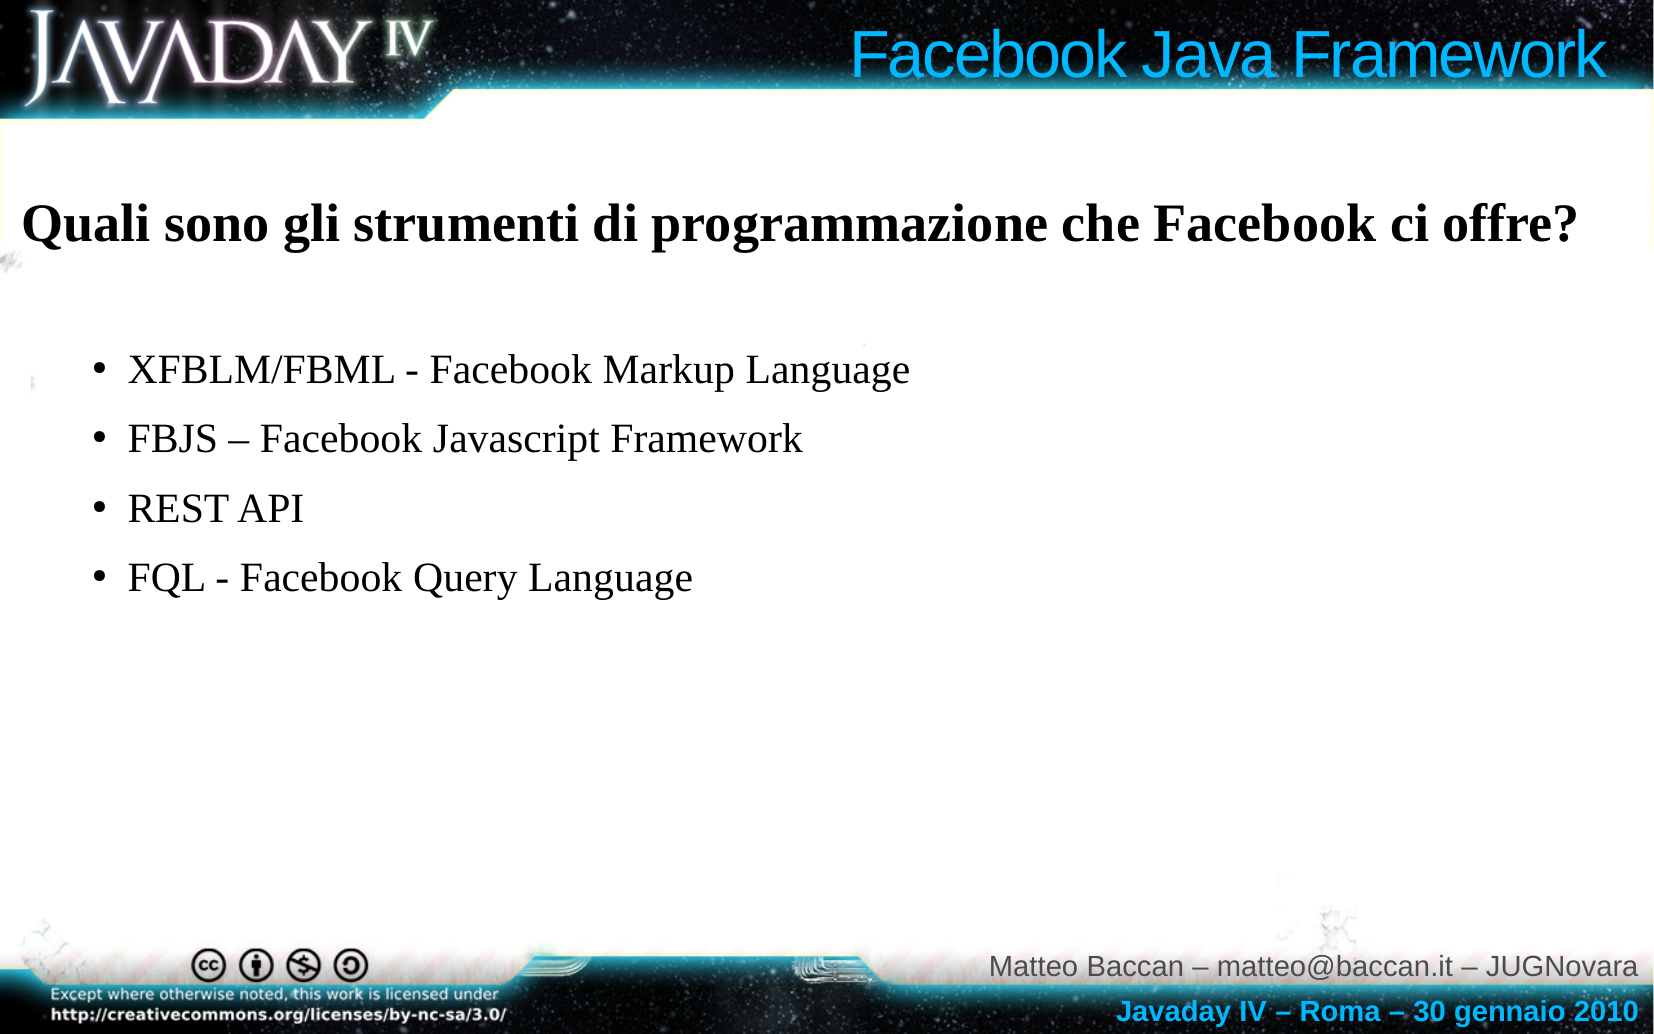

# Facebook Java Framework
Quali sono gli strumenti di programmazione che Facebook ci offre?
XFBLM/FBML - Facebook Markup Language
FBJS – Facebook Javascript Framework
REST API
FQL - Facebook Query Language